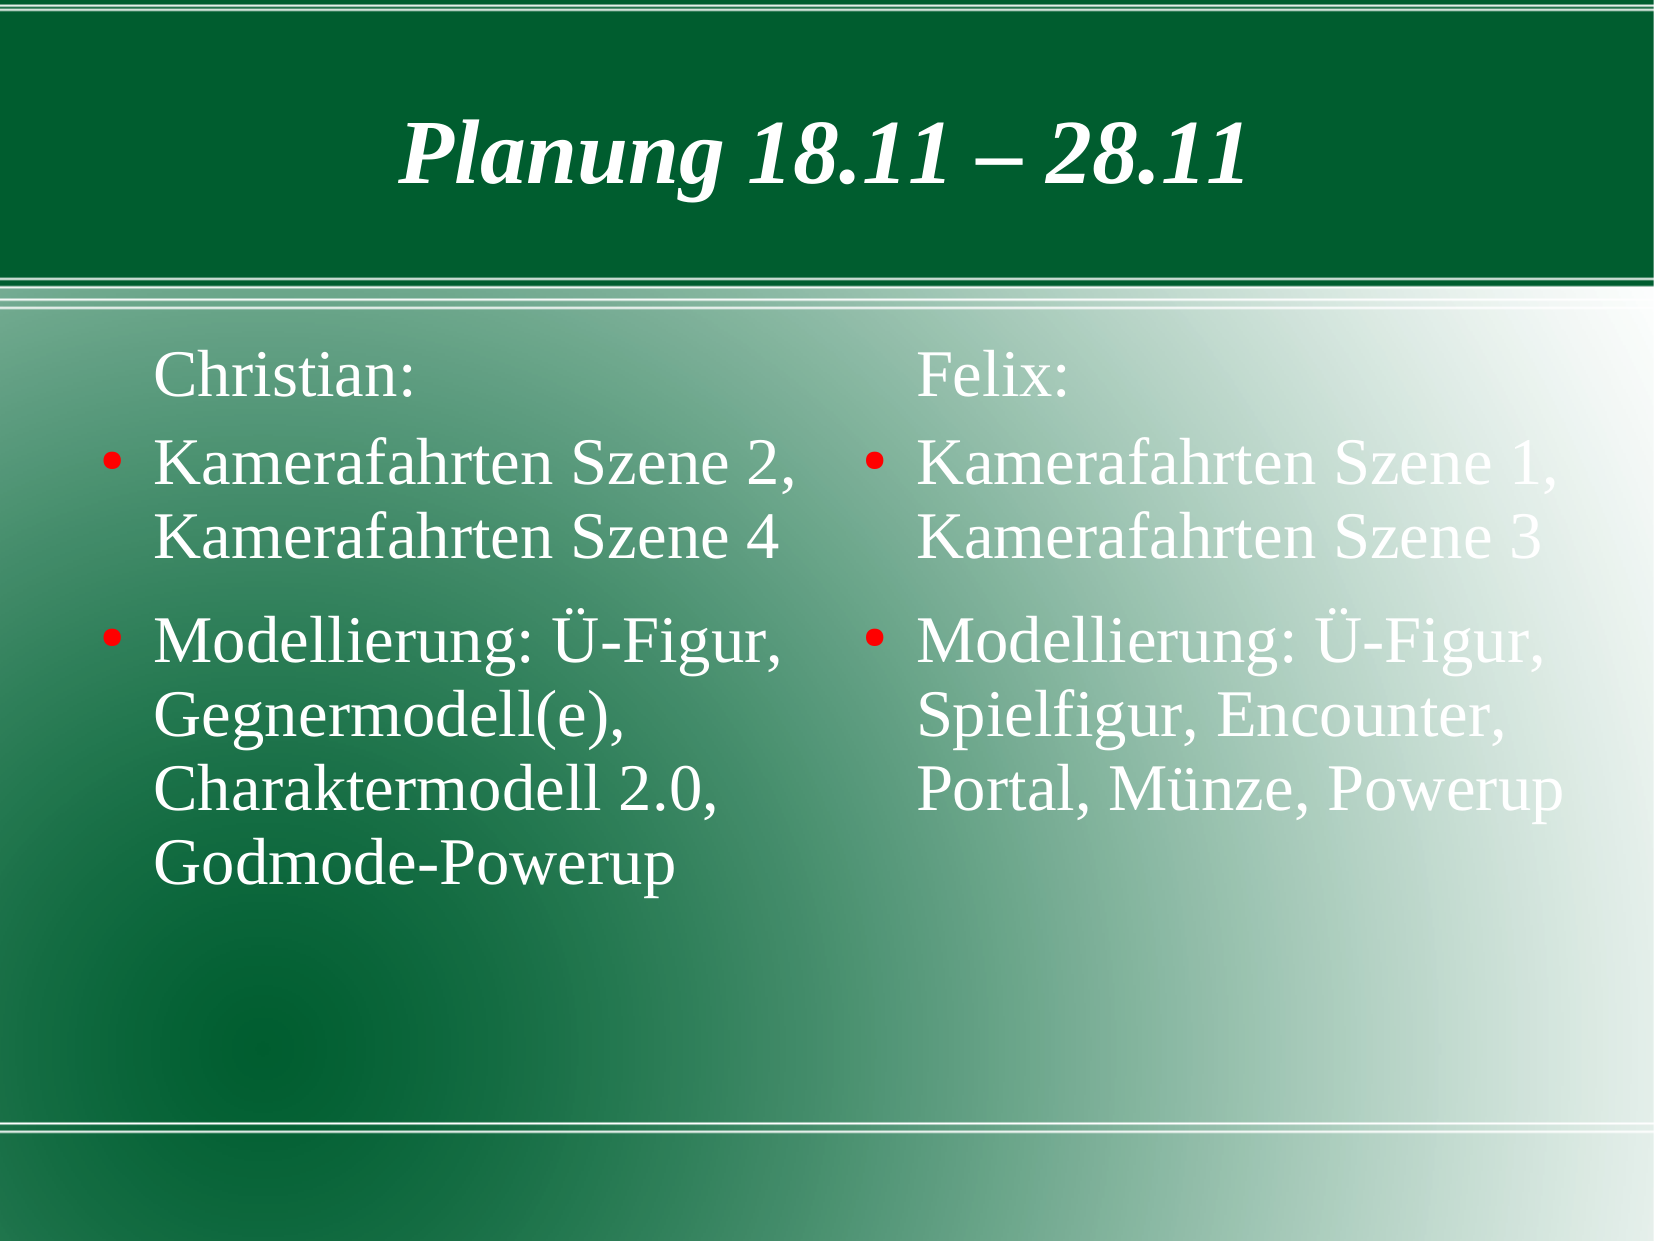

# Planung 18.11 – 28.11
Christian:
Felix:
Kamerafahrten Szene 2, Kamerafahrten Szene 4
Modellierung: Ü-Figur, Gegnermodell(e), Charaktermodell 2.0, Godmode-Powerup
Kamerafahrten Szene 1, Kamerafahrten Szene 3
Modellierung: Ü-Figur, Spielfigur, Encounter, Portal, Münze, Powerup